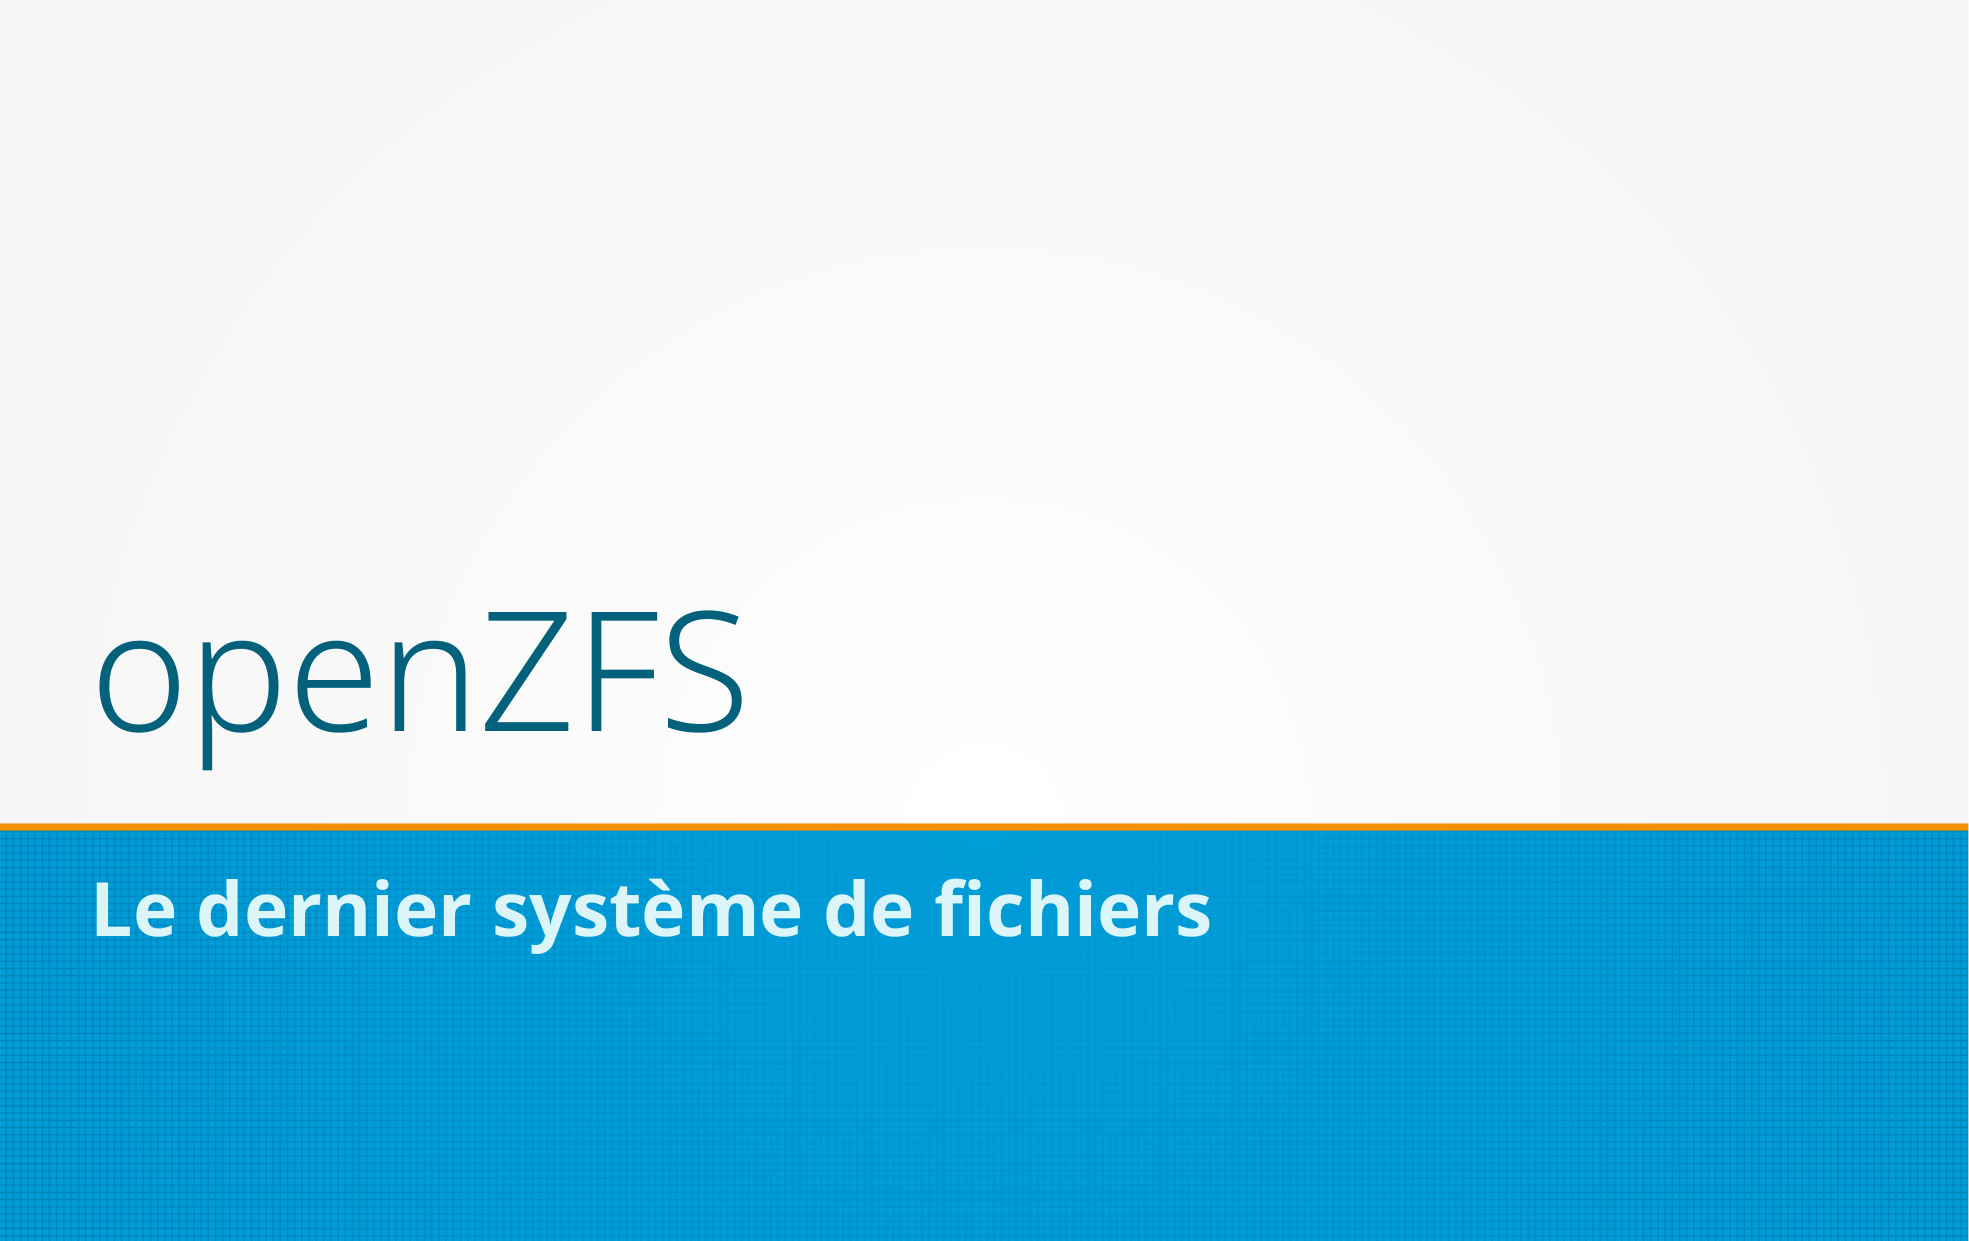

# openZFS
Le dernier système de fichiers